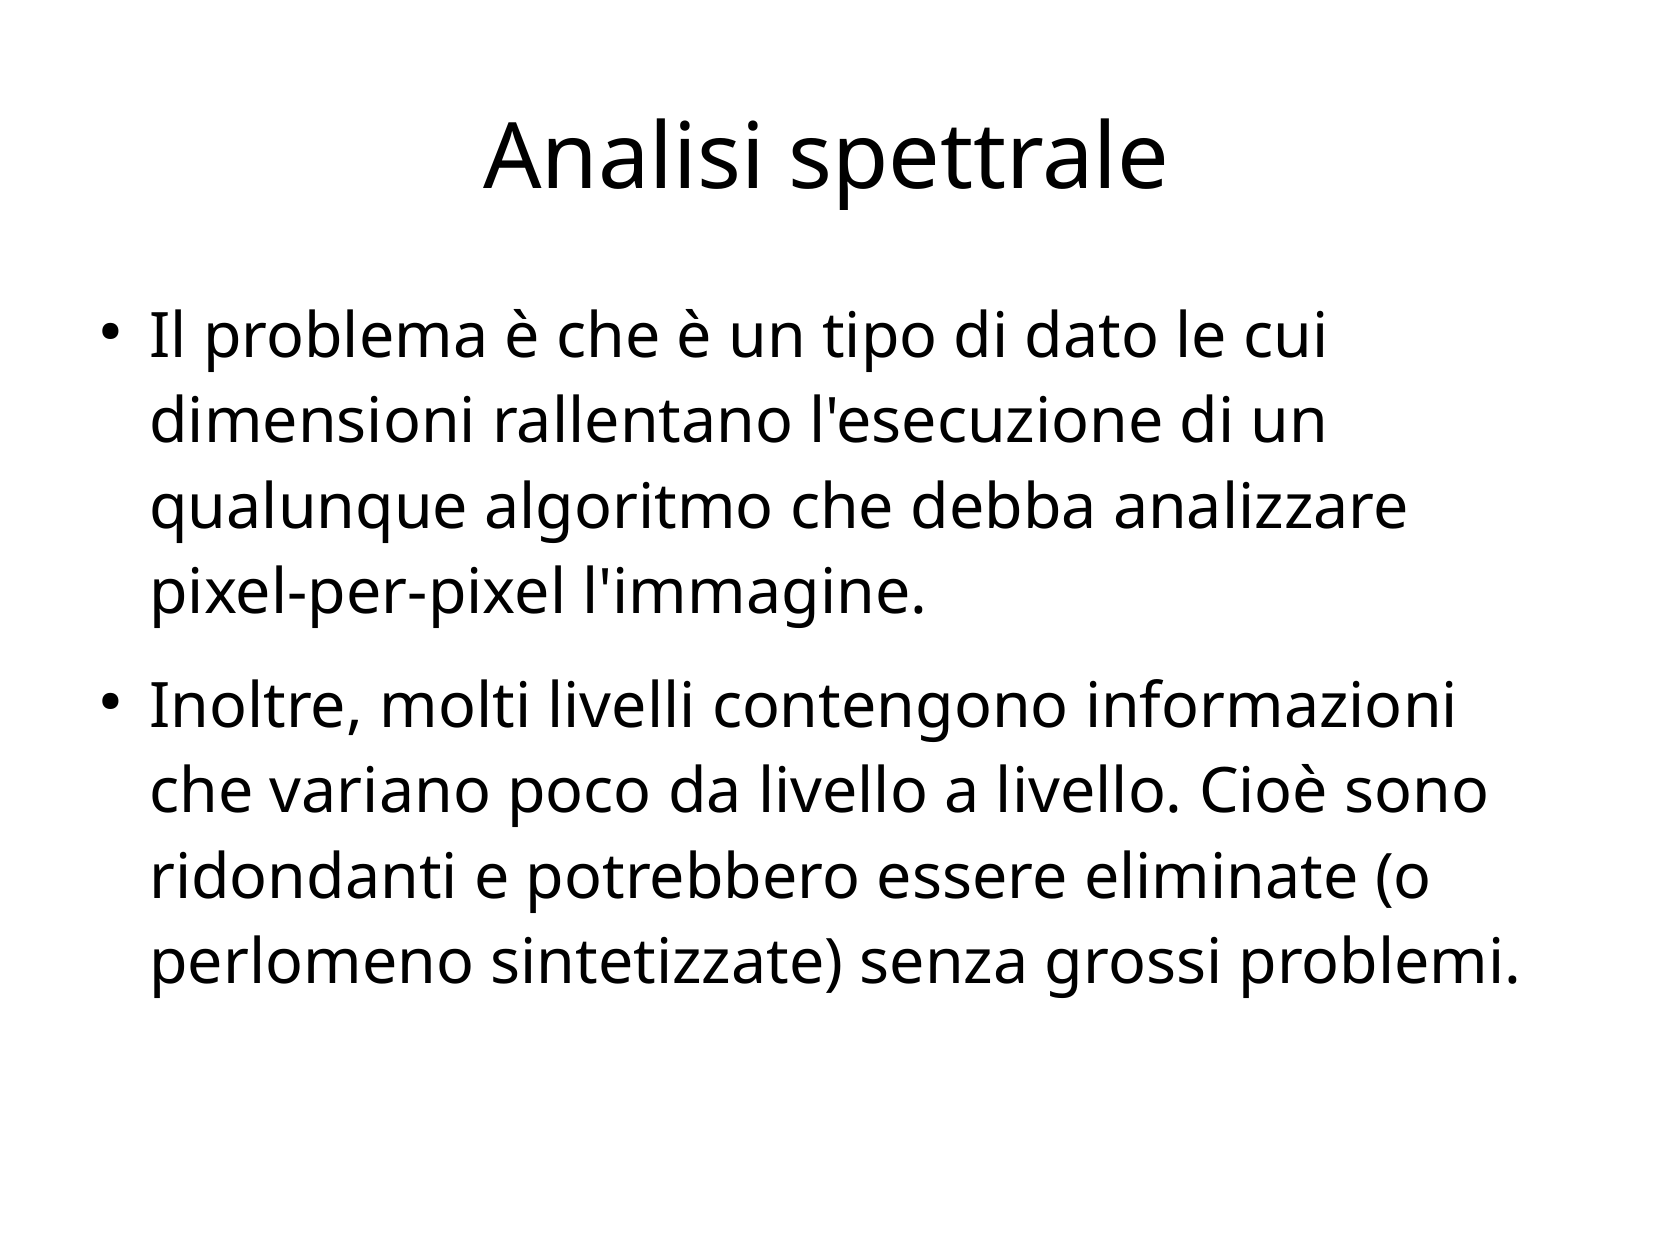

# Analisi spettrale
Il problema è che è un tipo di dato le cui dimensioni rallentano l'esecuzione di un qualunque algoritmo che debba analizzare pixel-per-pixel l'immagine.
Inoltre, molti livelli contengono informazioni che variano poco da livello a livello. Cioè sono ridondanti e potrebbero essere eliminate (o perlomeno sintetizzate) senza grossi problemi.